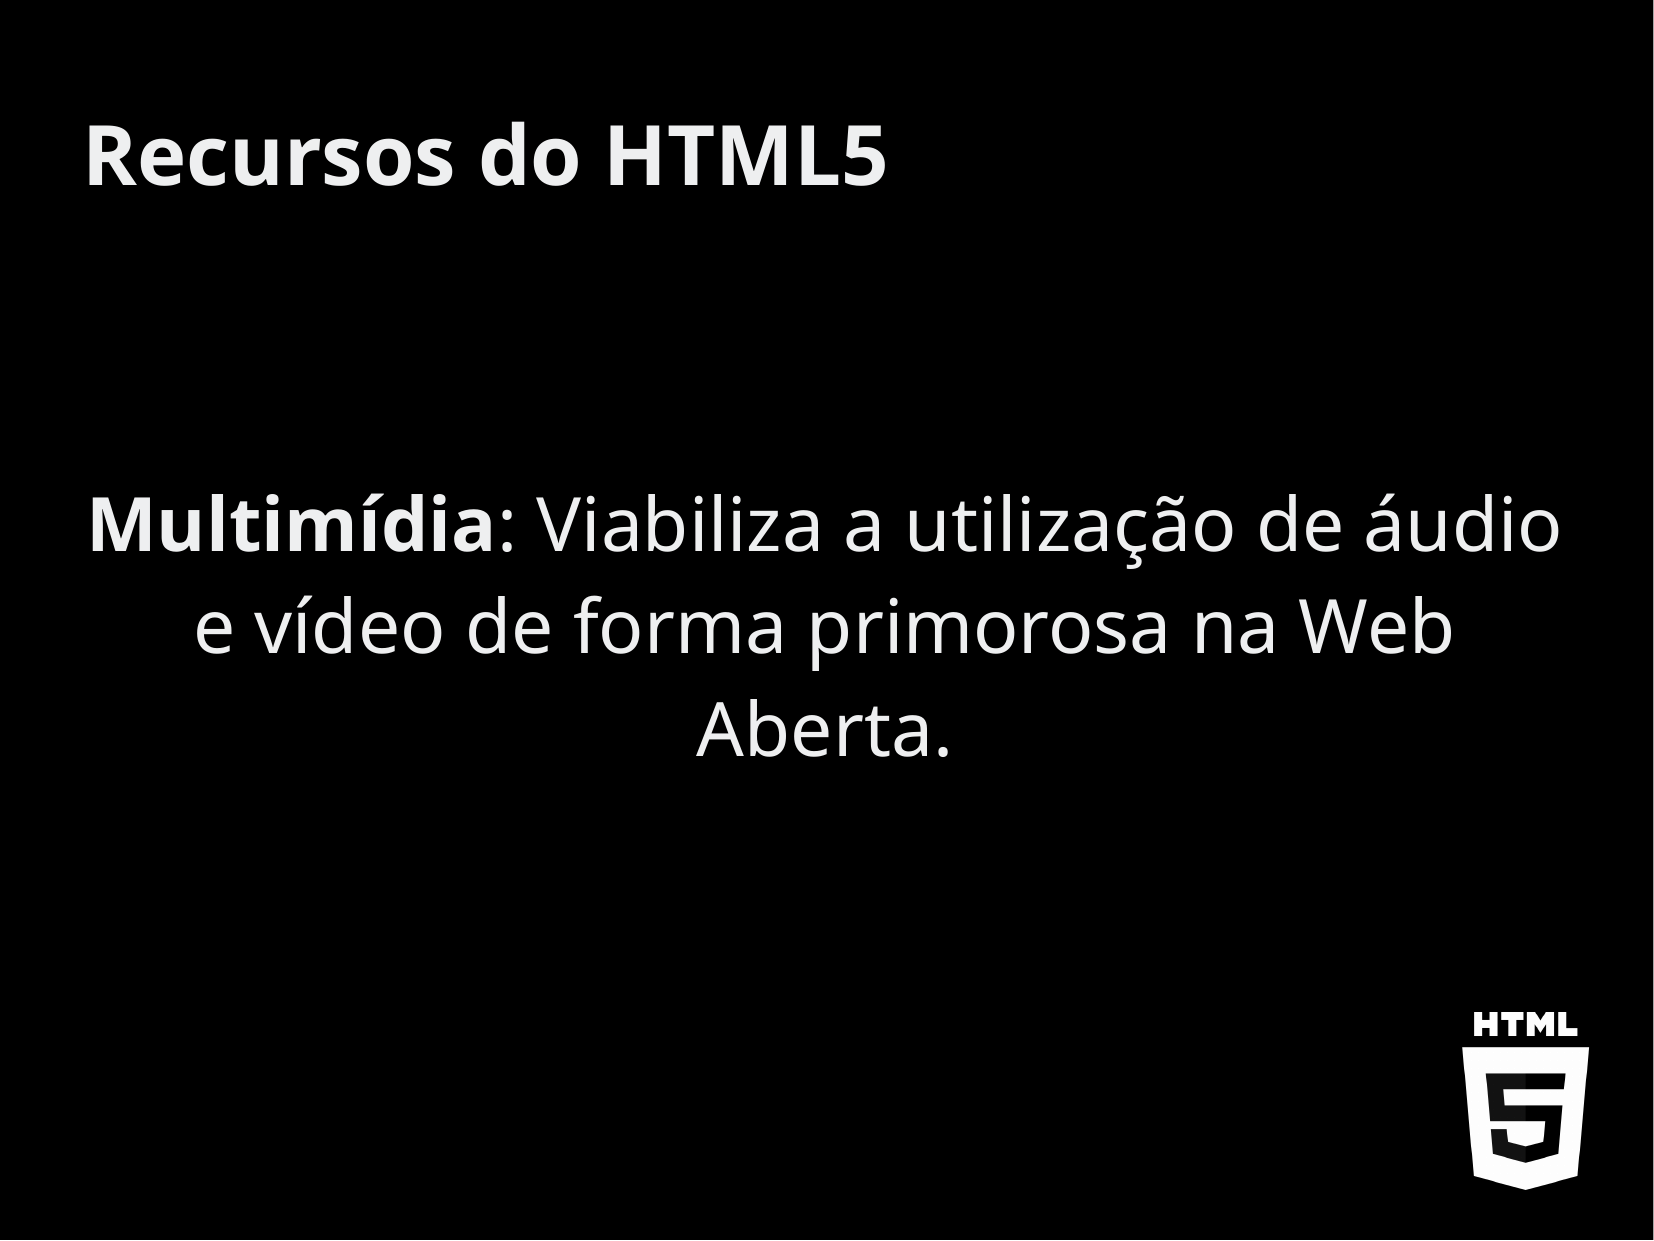

# Recursos do HTML5
Multimídia: Viabiliza a utilização de áudio e vídeo de forma primorosa na Web Aberta.